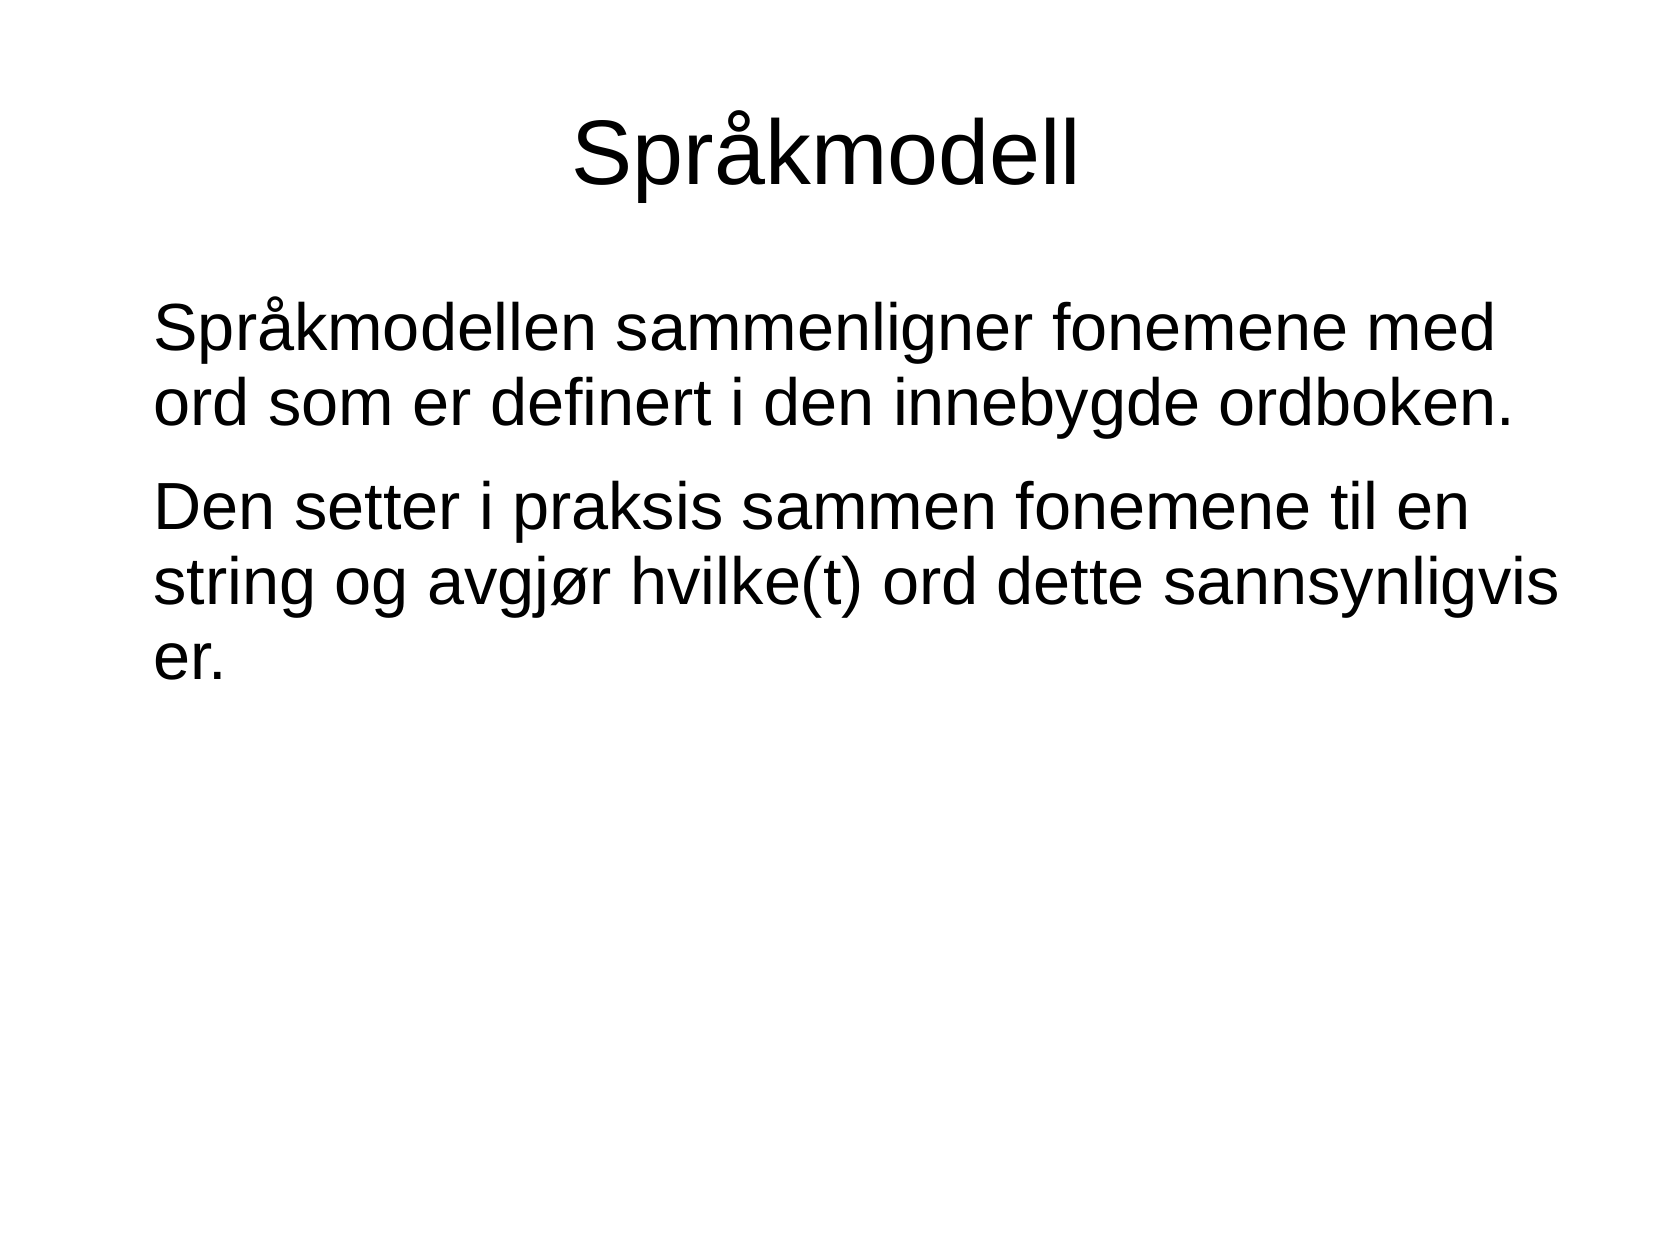

# Språkmodell
Språkmodellen sammenligner fonemene med ord som er definert i den innebygde ordboken.
Den setter i praksis sammen fonemene til en string og avgjør hvilke(t) ord dette sannsynligvis er.